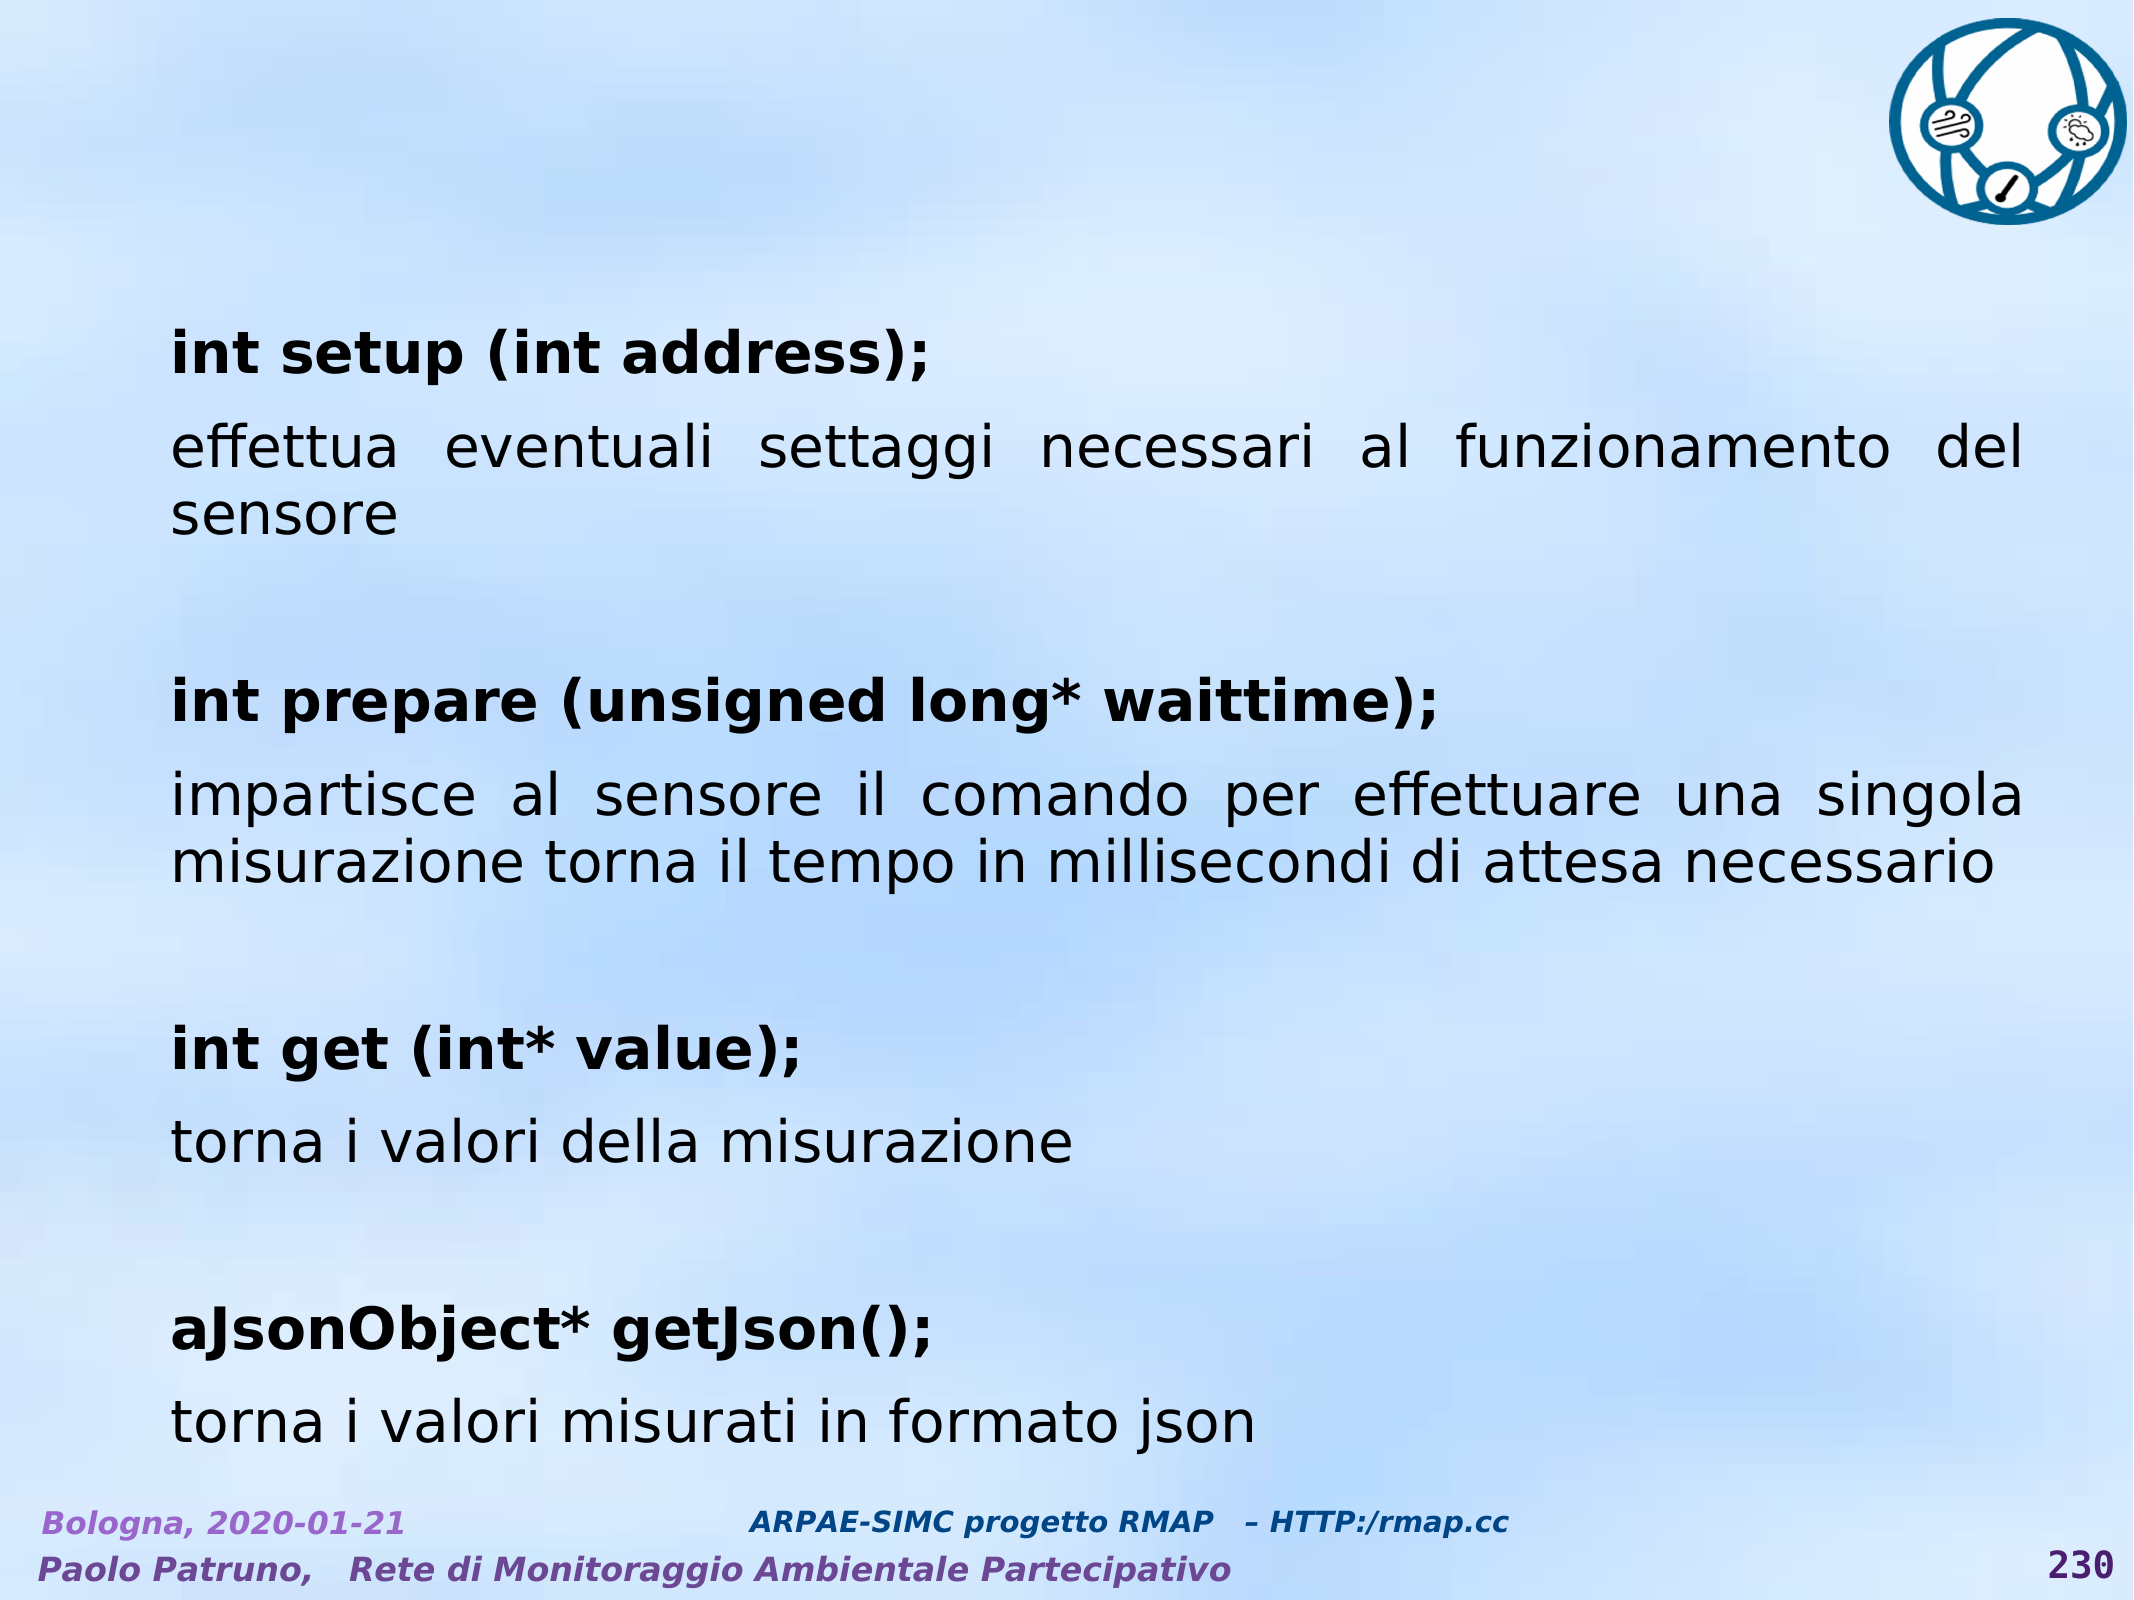

#
int setup (int address);
effettua eventuali settaggi necessari al funzionamento del sensore
int prepare (unsigned long* waittime);
impartisce al sensore il comando per effettuare una singola misurazione torna il tempo in millisecondi di attesa necessario
int get (int* value);
torna i valori della misurazione
aJsonObject* getJson();
torna i valori misurati in formato json